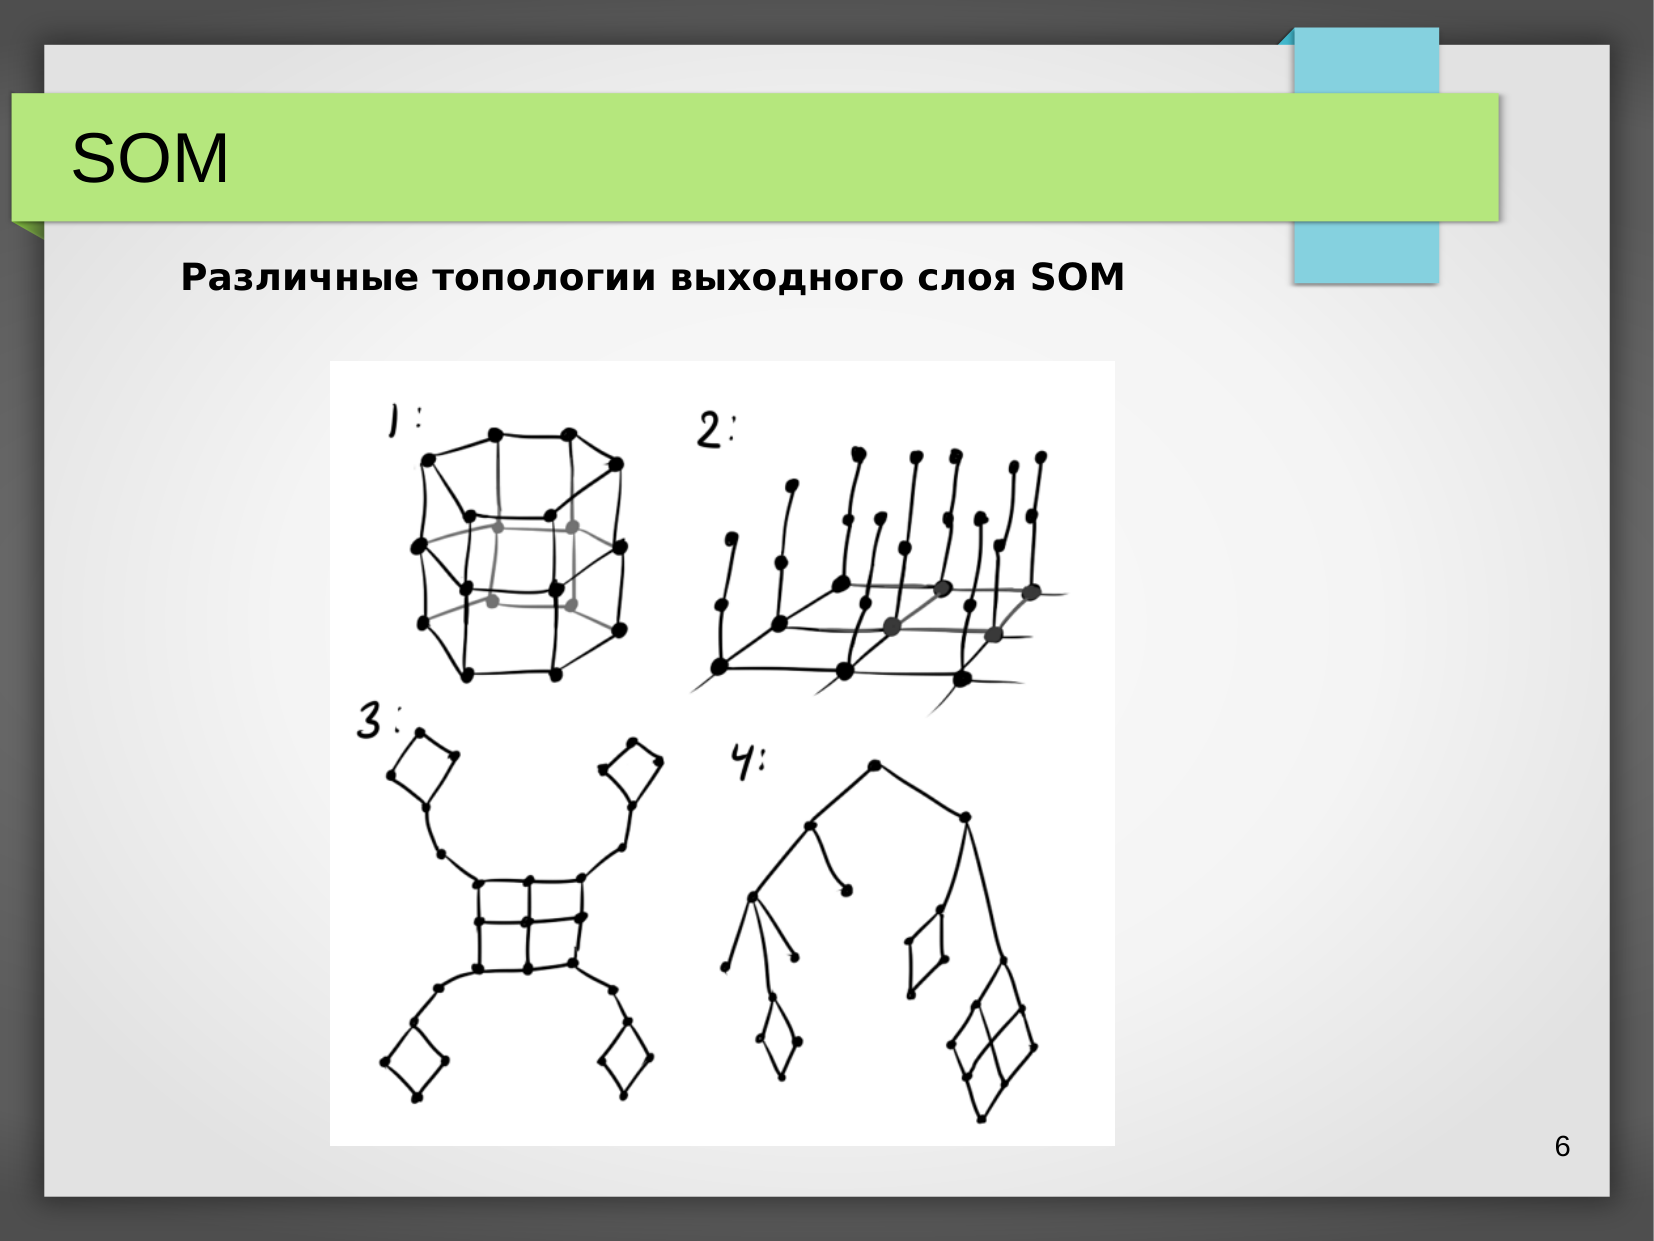

# SOM
Различные топологии выходного слоя SOM
6